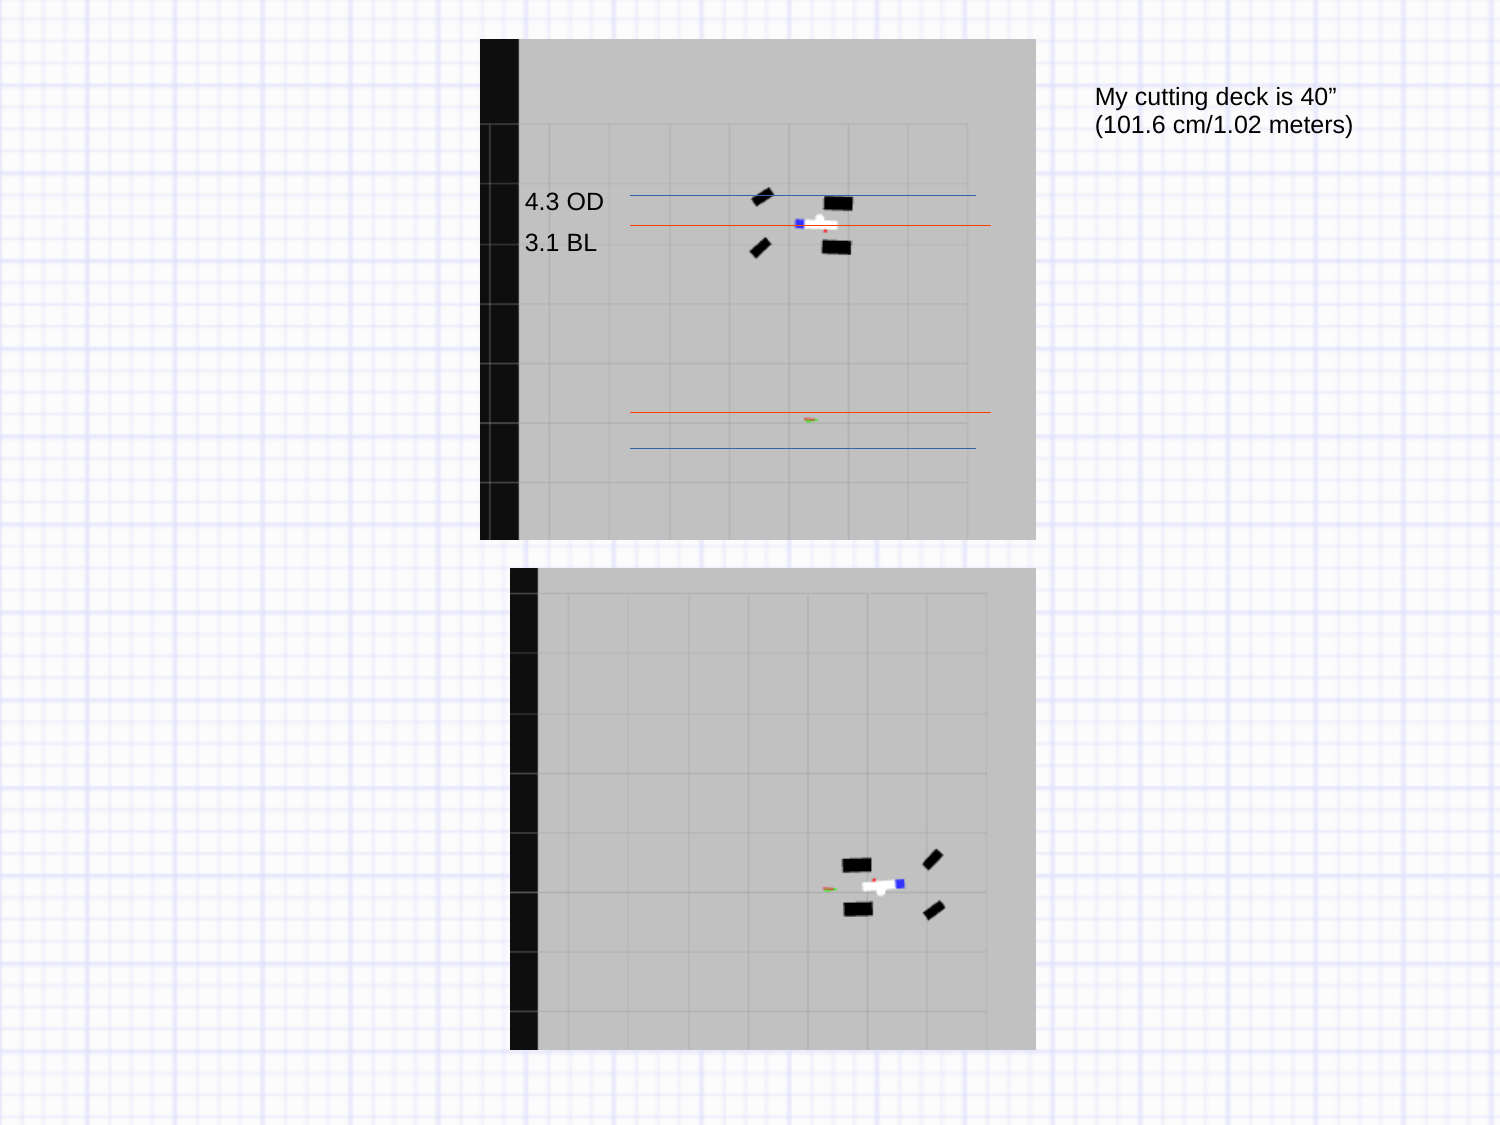

My cutting deck is 40” (101.6 cm/1.02 meters)
4.3 OD
3.1 BL